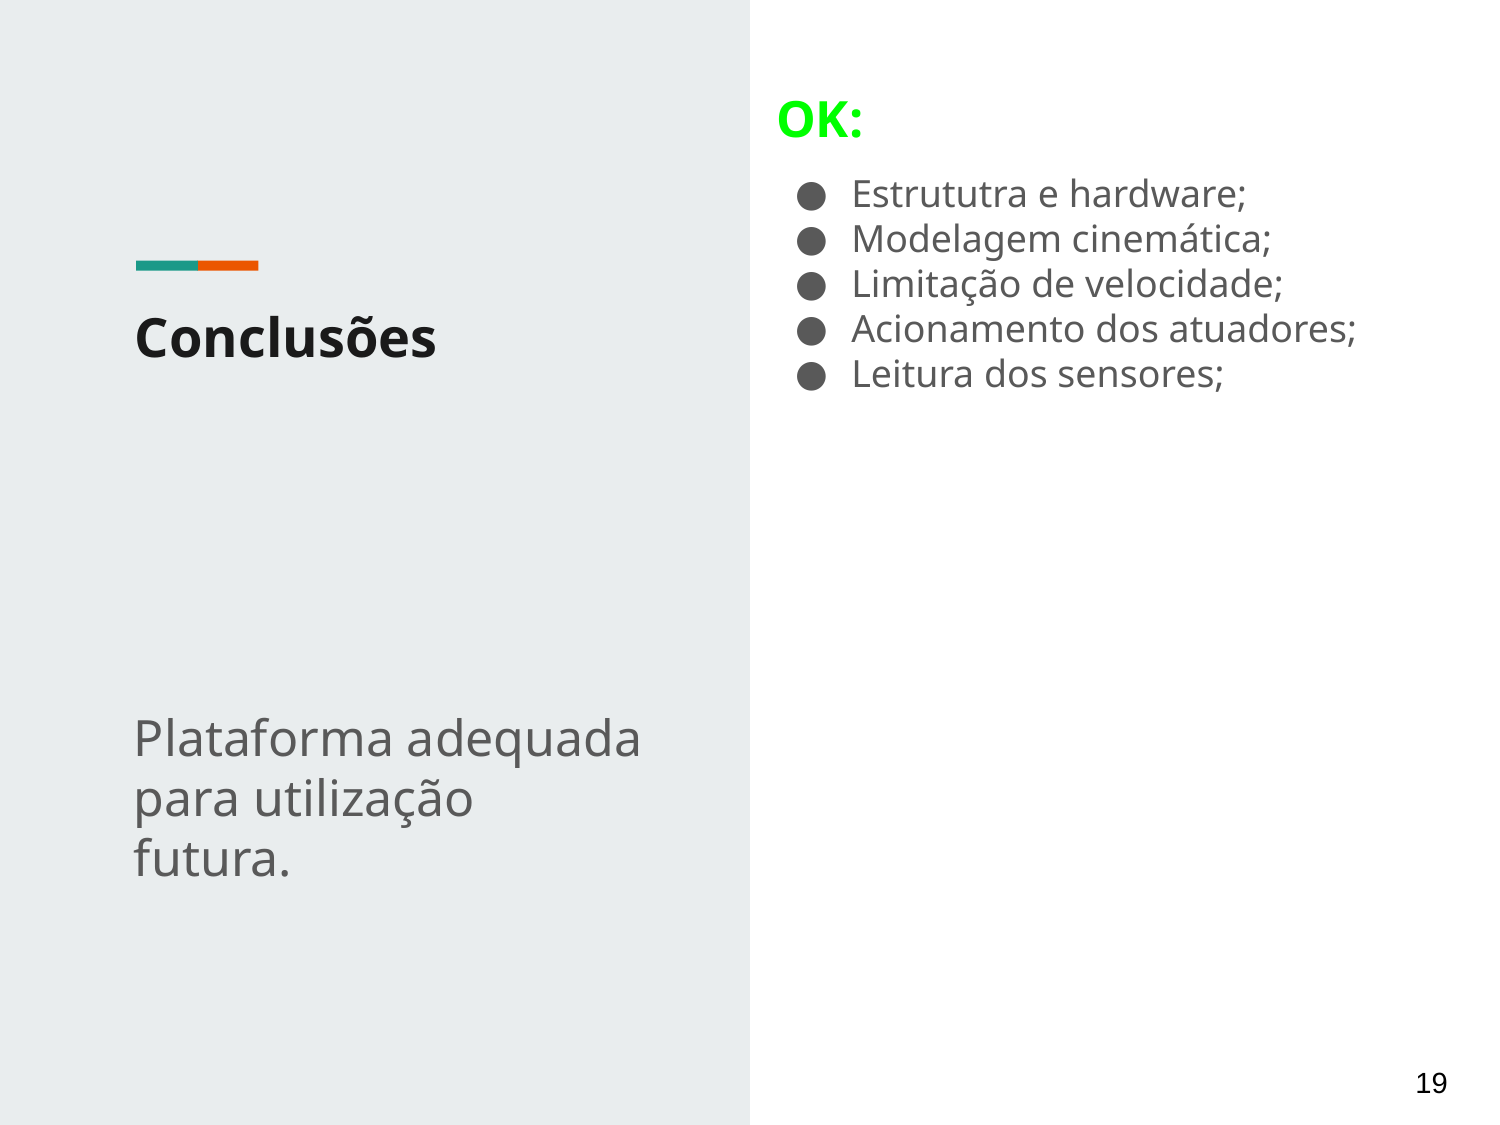

OK:
Estrututra e hardware;
Modelagem cinemática;
Limitação de velocidade;
Acionamento dos atuadores;
Leitura dos sensores;
# Conclusões
Plataforma adequada para utilização futura.
19